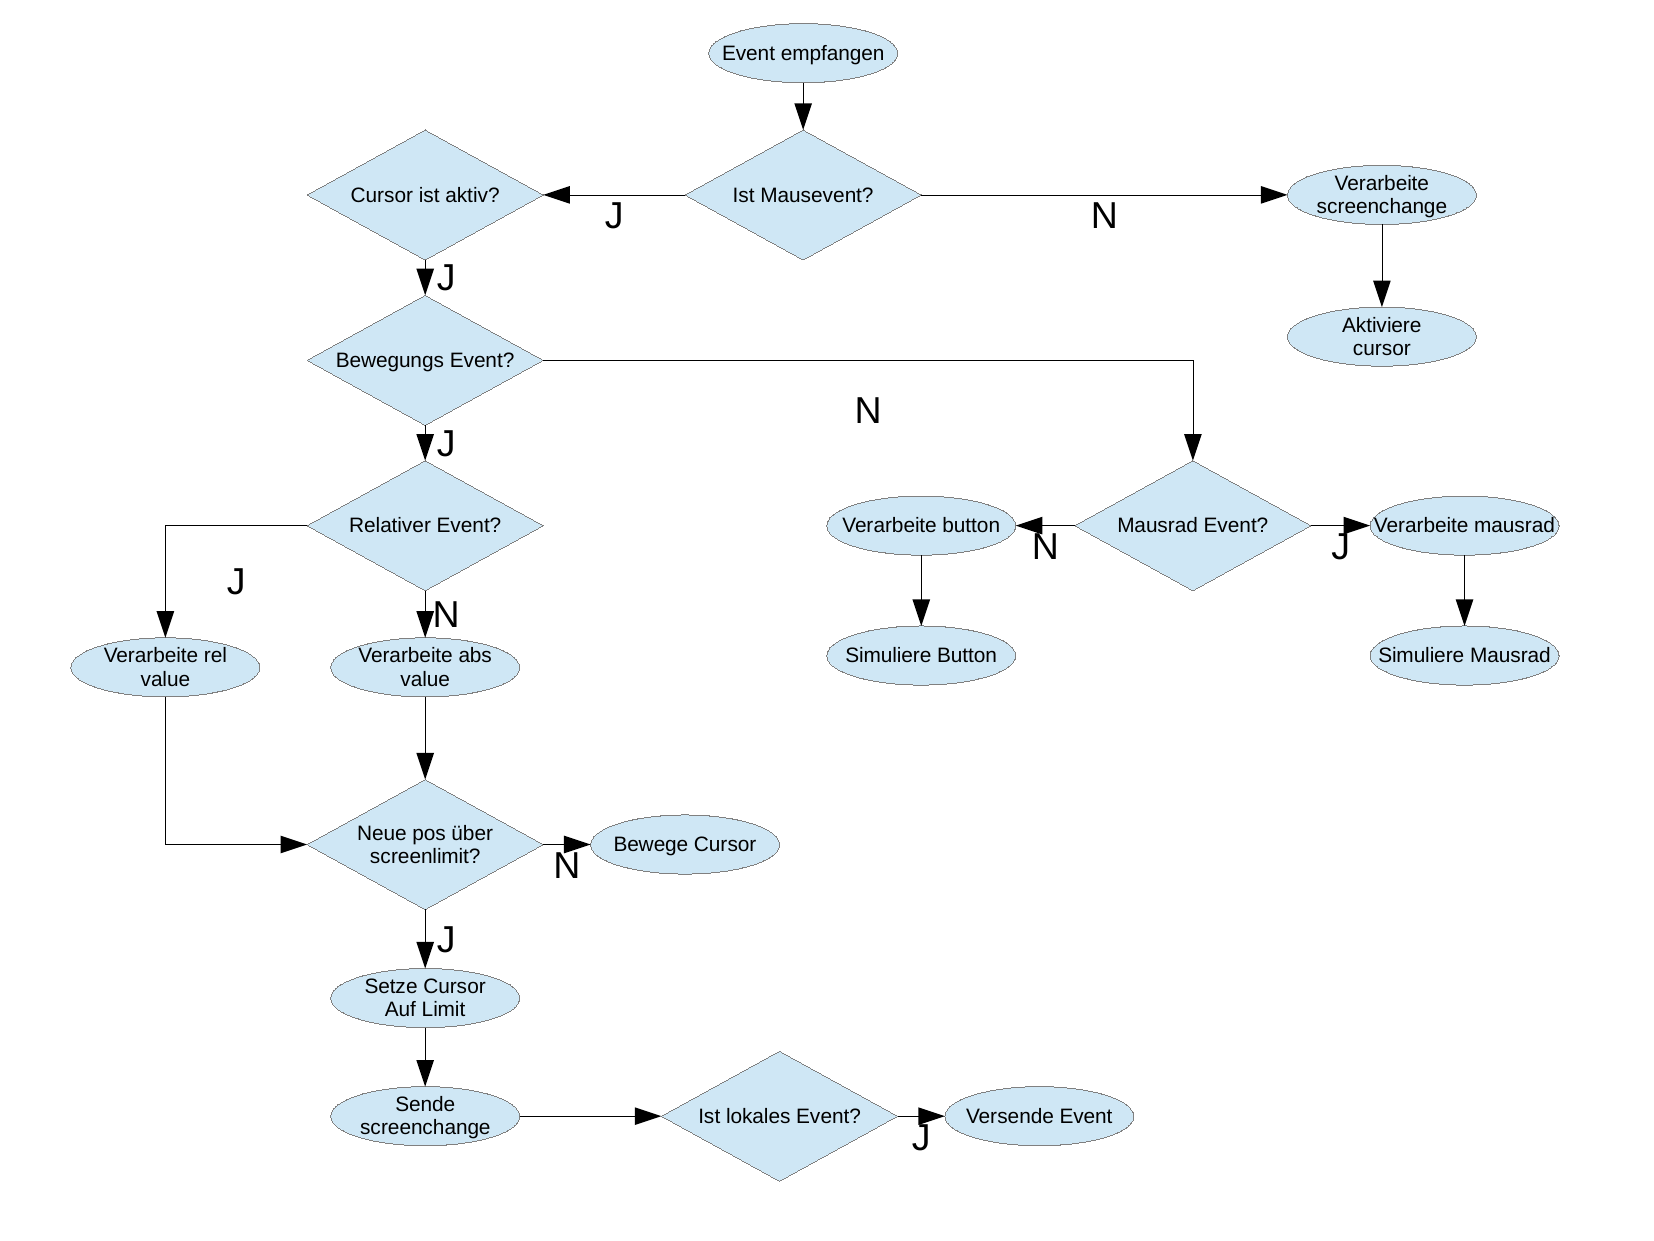

Event empfangen
Cursor ist aktiv?
Ist Mausevent?
Verarbeite
screenchange
Bewegungs Event?
Aktiviere
cursor
Relativer Event?
Mausrad Event?
Verarbeite button
Verarbeite mausrad
Simuliere Button
Simuliere Mausrad
Verarbeite rel
value
Verarbeite abs
value
Neue pos über
screenlimit?
Bewege Cursor
Setze Cursor
Auf Limit
Ist lokales Event?
Sende
screenchange
Versende Event